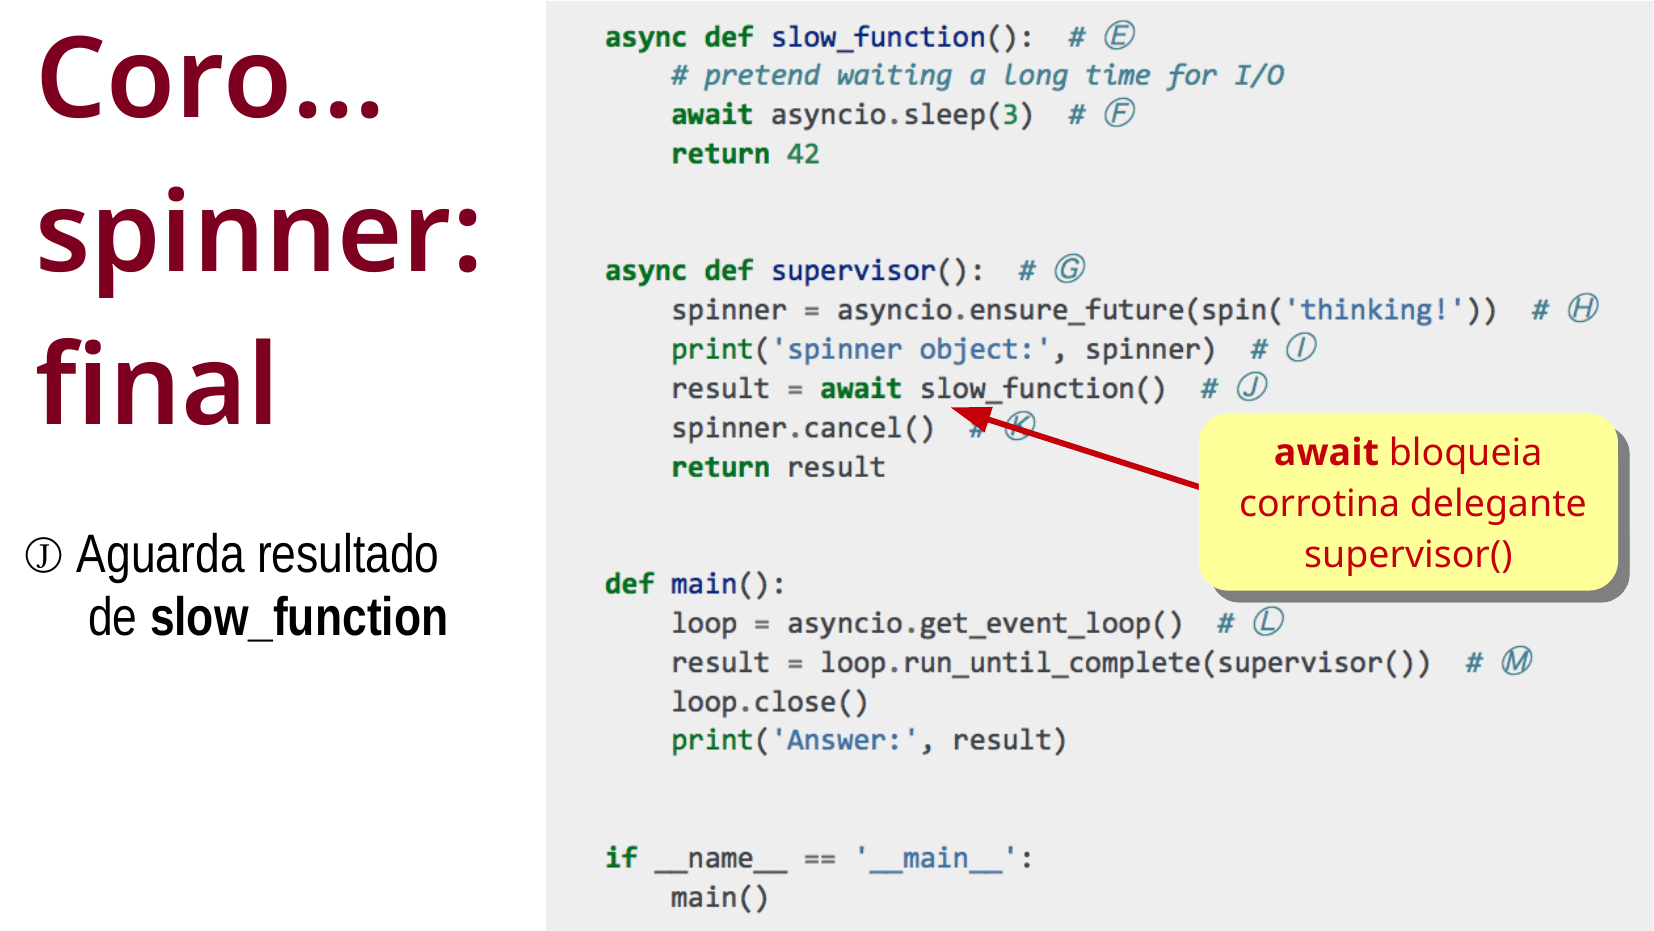

# Coro... spinner: final
await bloqueia
 corrotina delegante
supervisor()
Ⓙ Aguarda resultado de slow_function